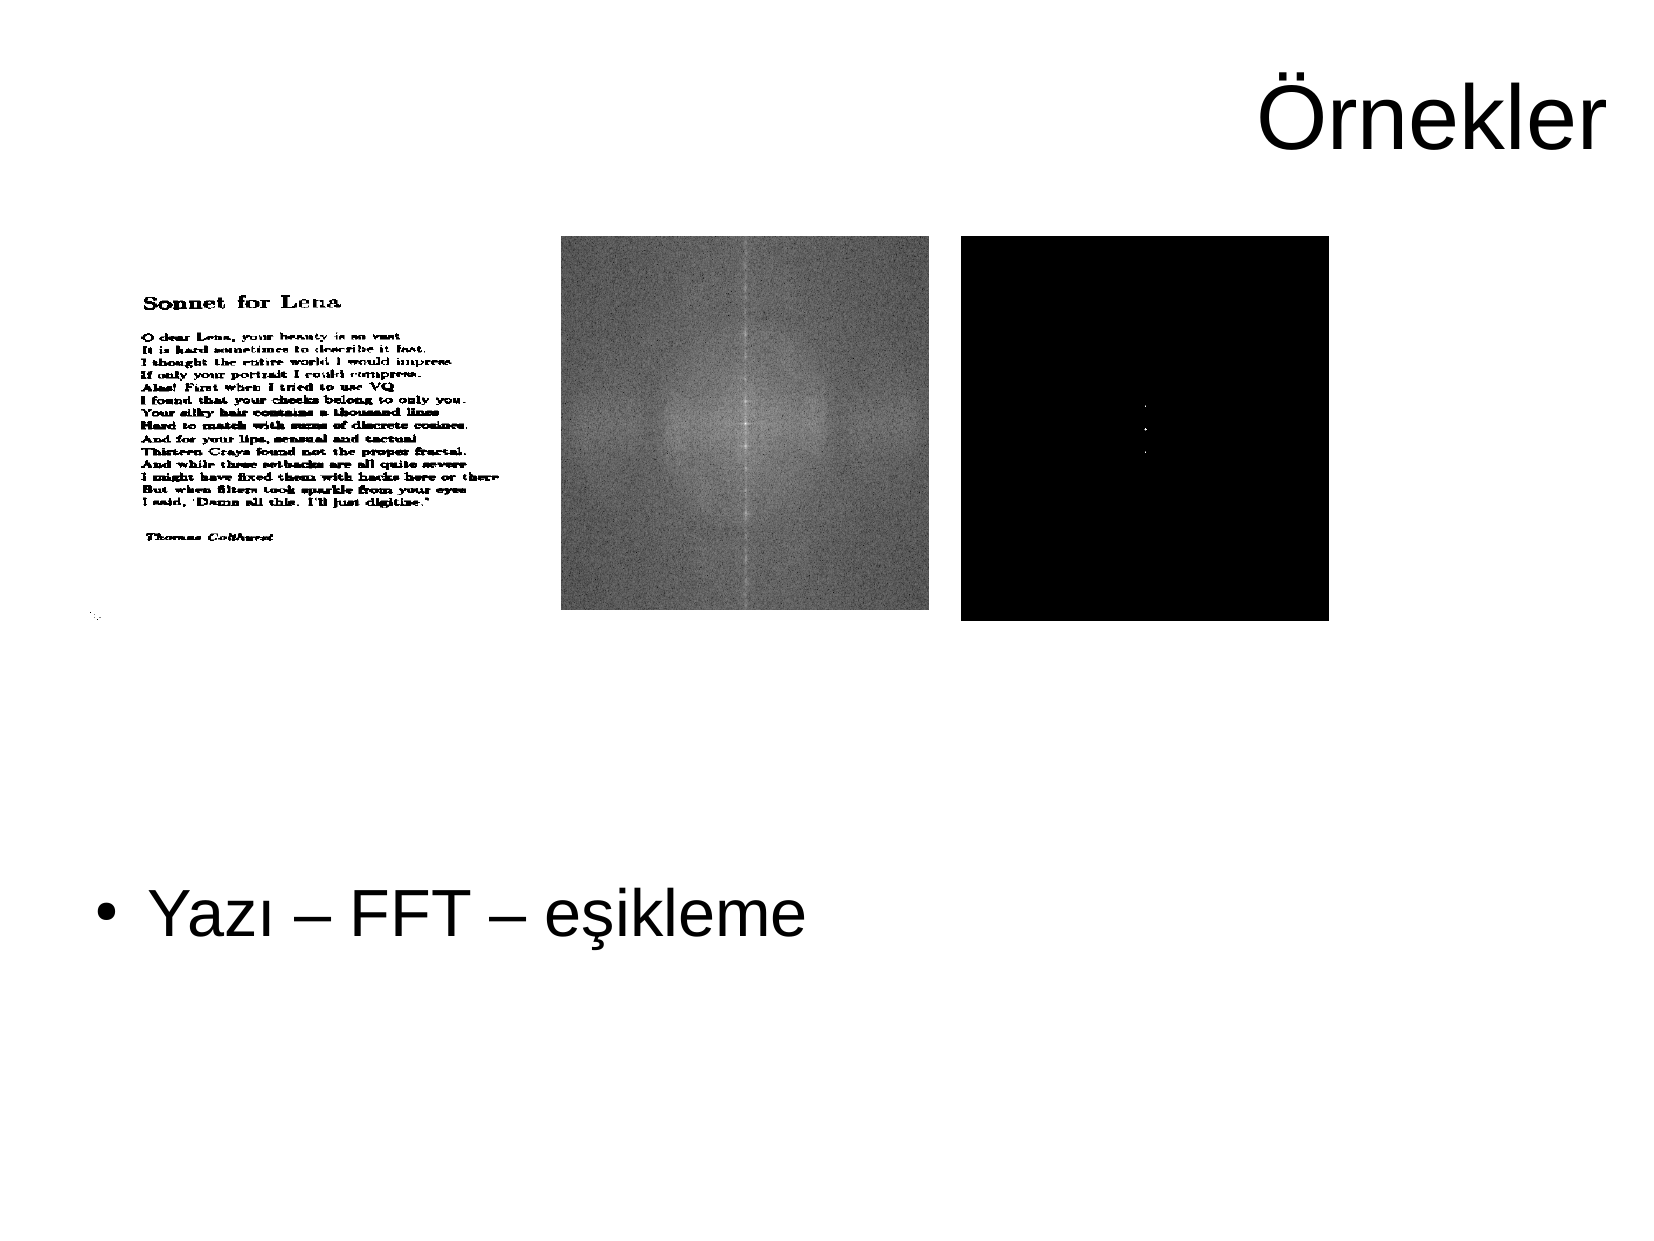

# Örnekler
Yazı – FFT – eşikleme